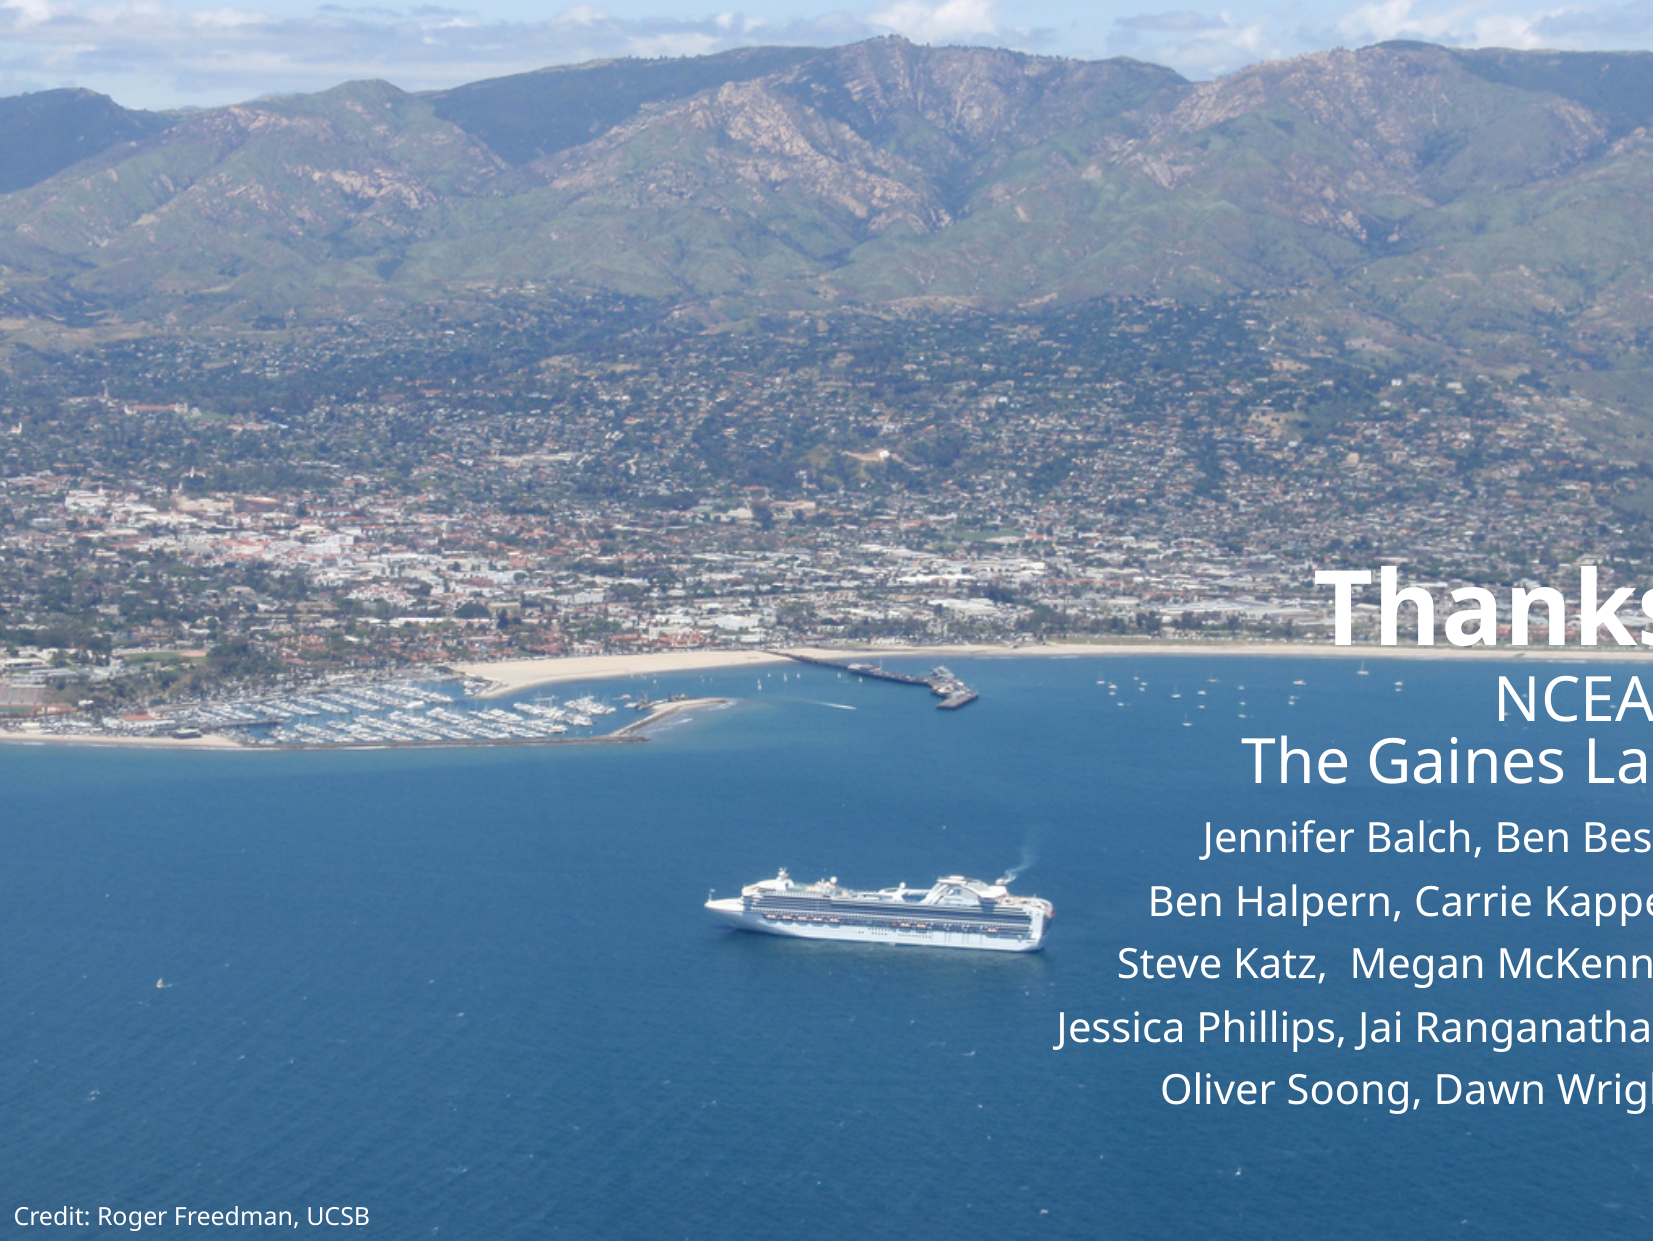

#
 Thanks
NCEAS
The Gaines Lab
Jennifer Balch, Ben Best,
Ben Halpern, Carrie Kappel,
Steve Katz, Megan McKenna,
 Jessica Phillips, Jai Ranganathan,
Oliver Soong, Dawn Wright
Credit: Roger Freedman, UCSB